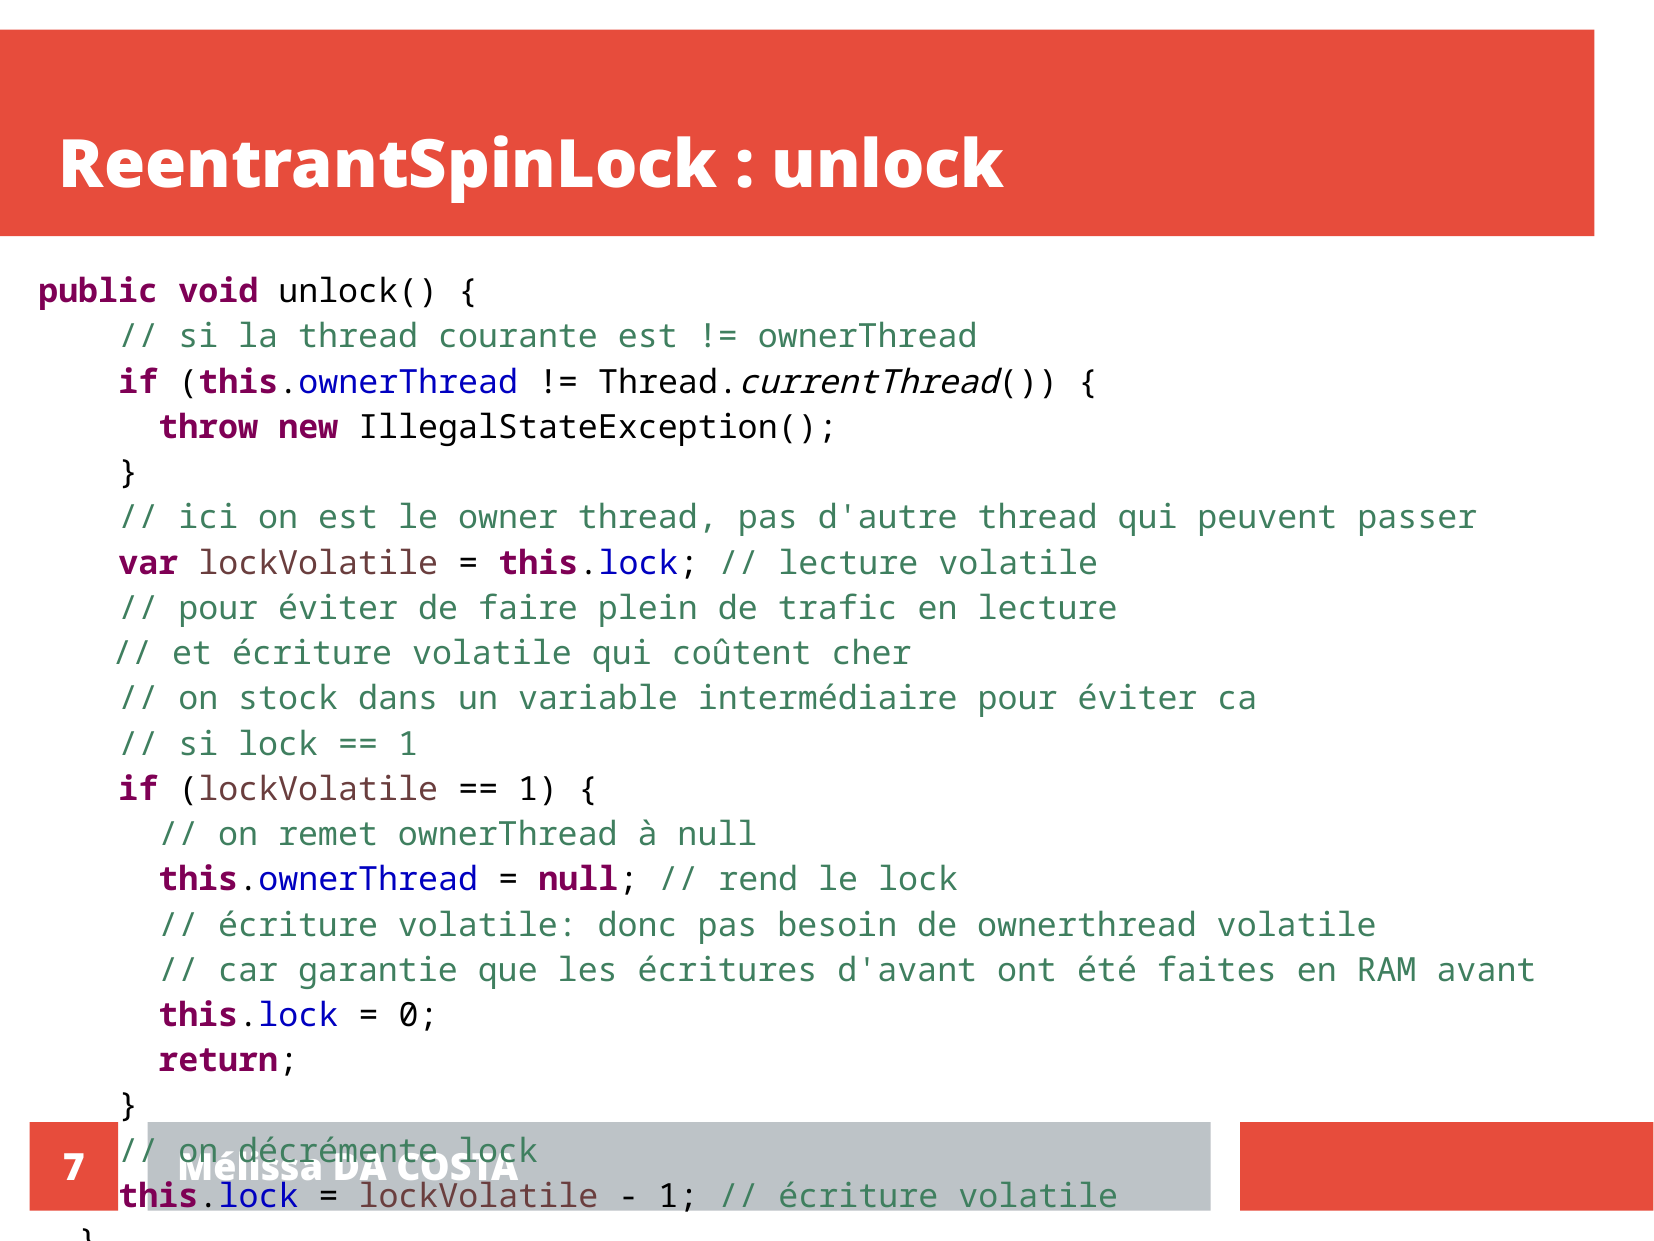

# ReentrantSpinLock : unlock
public void unlock() {
 // si la thread courante est != ownerThread
 if (this.ownerThread != Thread.currentThread()) {
 throw new IllegalStateException();
 }
 // ici on est le owner thread, pas d'autre thread qui peuvent passer
 var lockVolatile = this.lock; // lecture volatile
 // pour éviter de faire plein de trafic en lecture
	// et écriture volatile qui coûtent cher
 // on stock dans un variable intermédiaire pour éviter ca
 // si lock == 1
 if (lockVolatile == 1) {
 // on remet ownerThread à null
 this.ownerThread = null; // rend le lock
 // écriture volatile: donc pas besoin de ownerthread volatile
 // car garantie que les écritures d'avant ont été faites en RAM avant
 this.lock = 0;
 return;
 }
 // on décrémente lock
 this.lock = lockVolatile - 1; // écriture volatile
 }
7
Mélissa DA COSTA